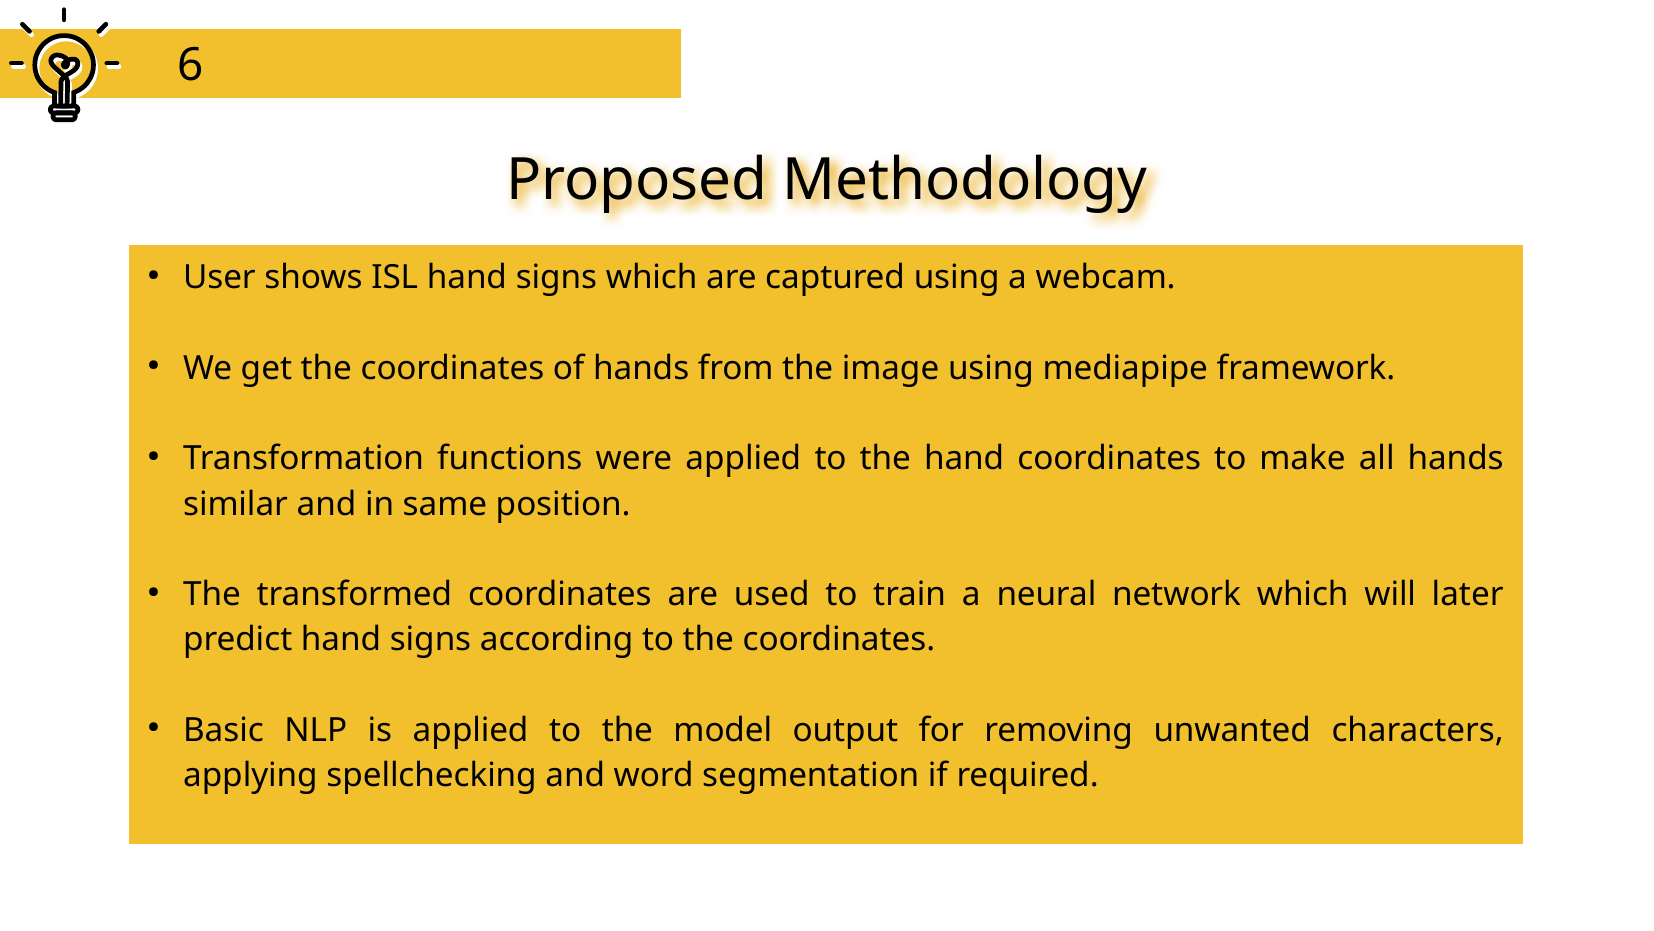

# 6
Proposed Methodology
User shows ISL hand signs which are captured using a webcam.
We get the coordinates of hands from the image using mediapipe framework.
Transformation functions were applied to the hand coordinates to make all hands similar and in same position.
The transformed coordinates are used to train a neural network which will later predict hand signs according to the coordinates.
Basic NLP is applied to the model output for removing unwanted characters, applying spellchecking and word segmentation if required.